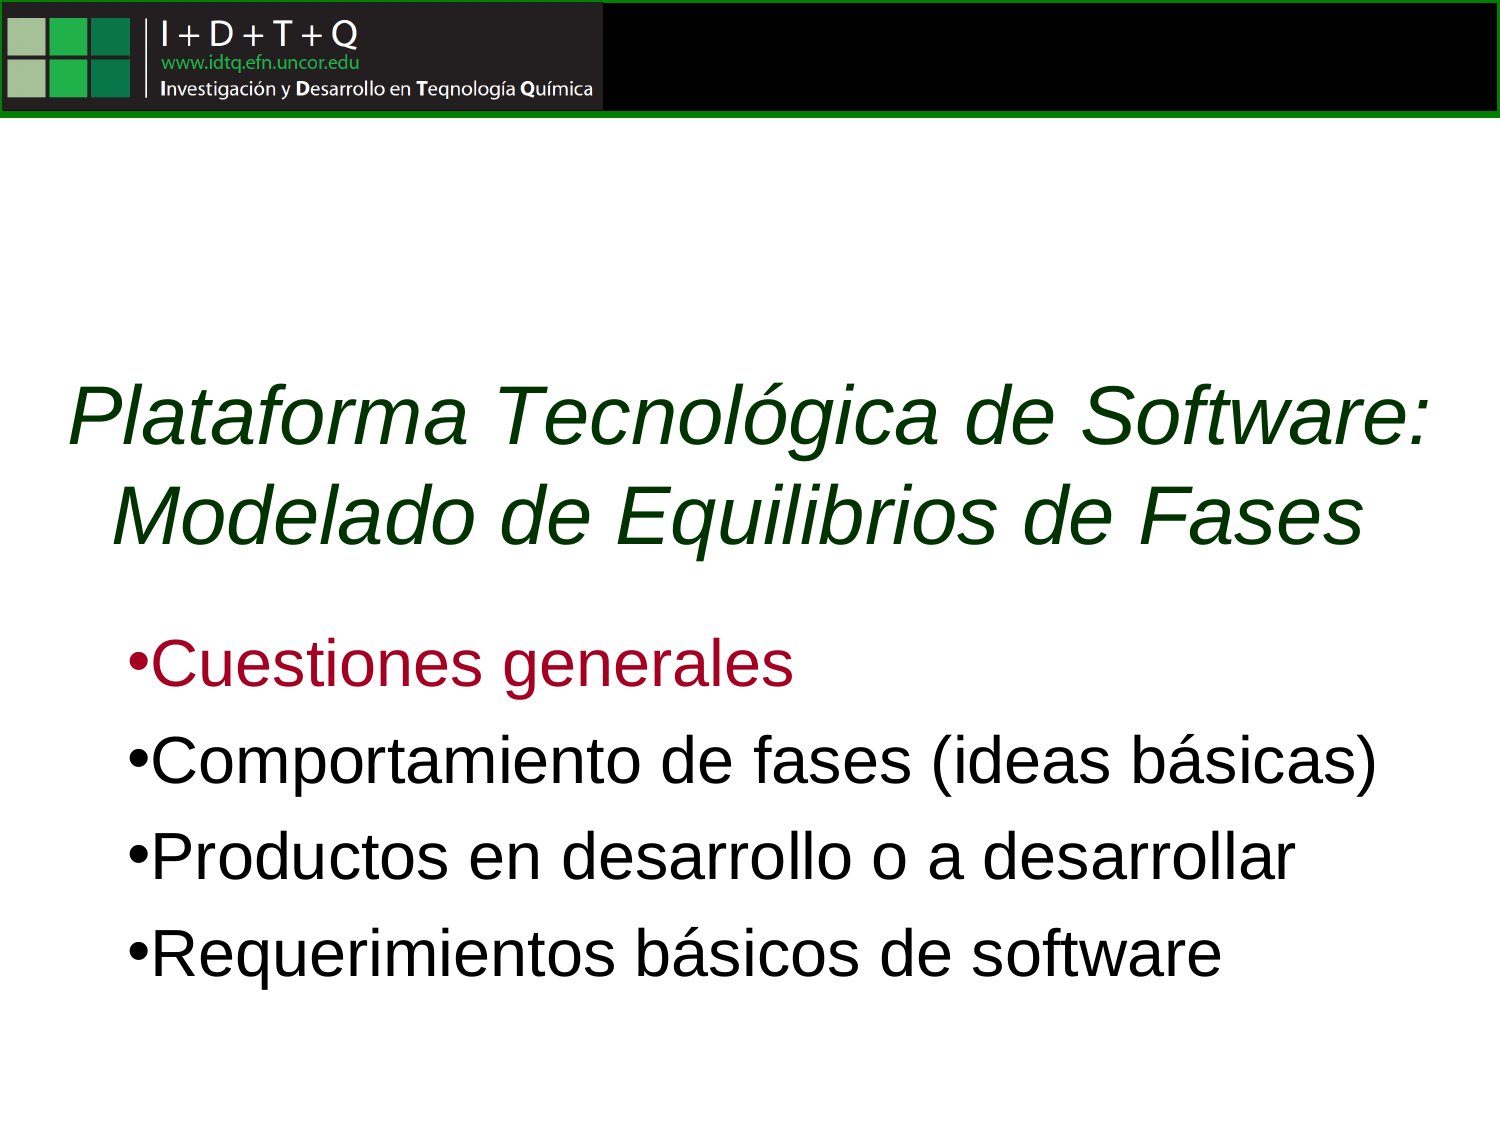

# Plataforma Tecnológica de Software: Modelado de Equilibrios de Fases
Cuestiones generales
Comportamiento de fases (ideas básicas)
Productos en desarrollo o a desarrollar
Requerimientos básicos de software